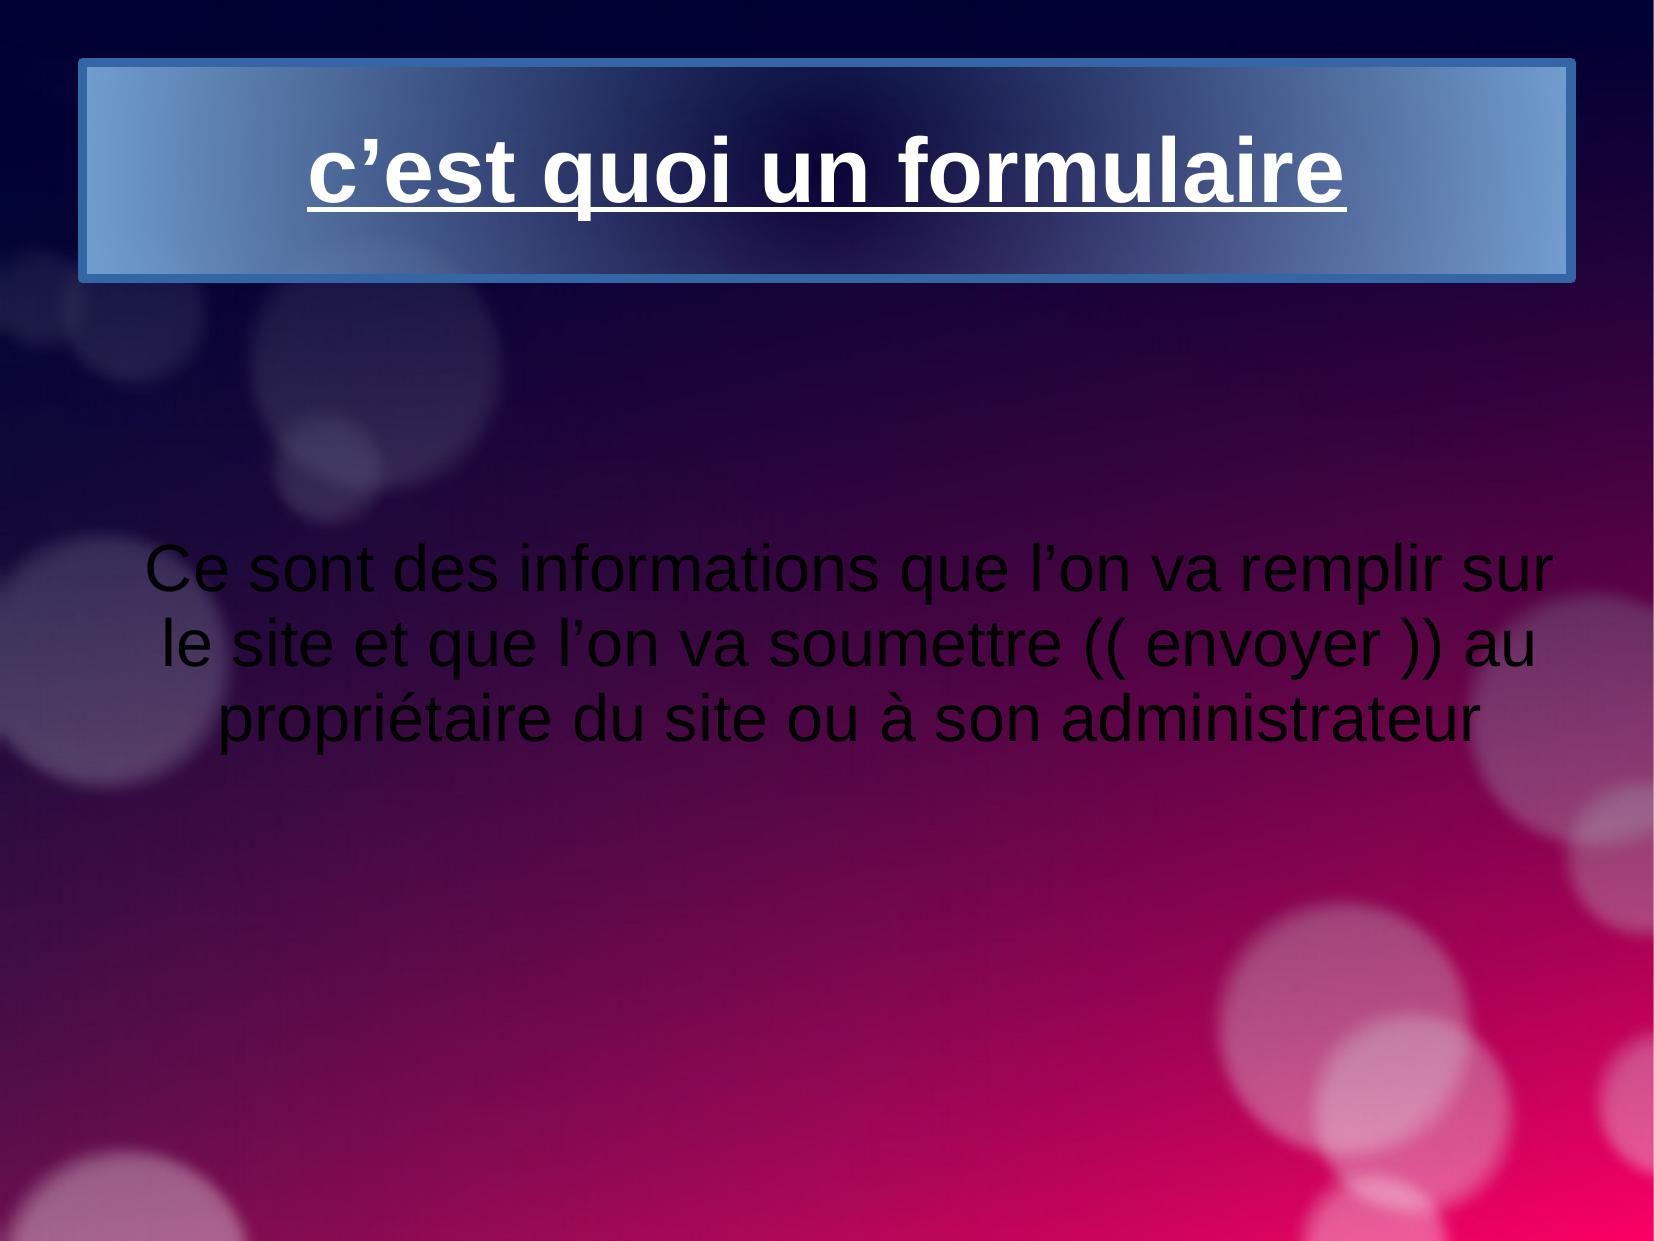

# c’est quoi un formulaire
Ce sont des informations que l’on va remplir sur le site et que l’on va soumettre (( envoyer )) au propriétaire du site ou à son administrateur